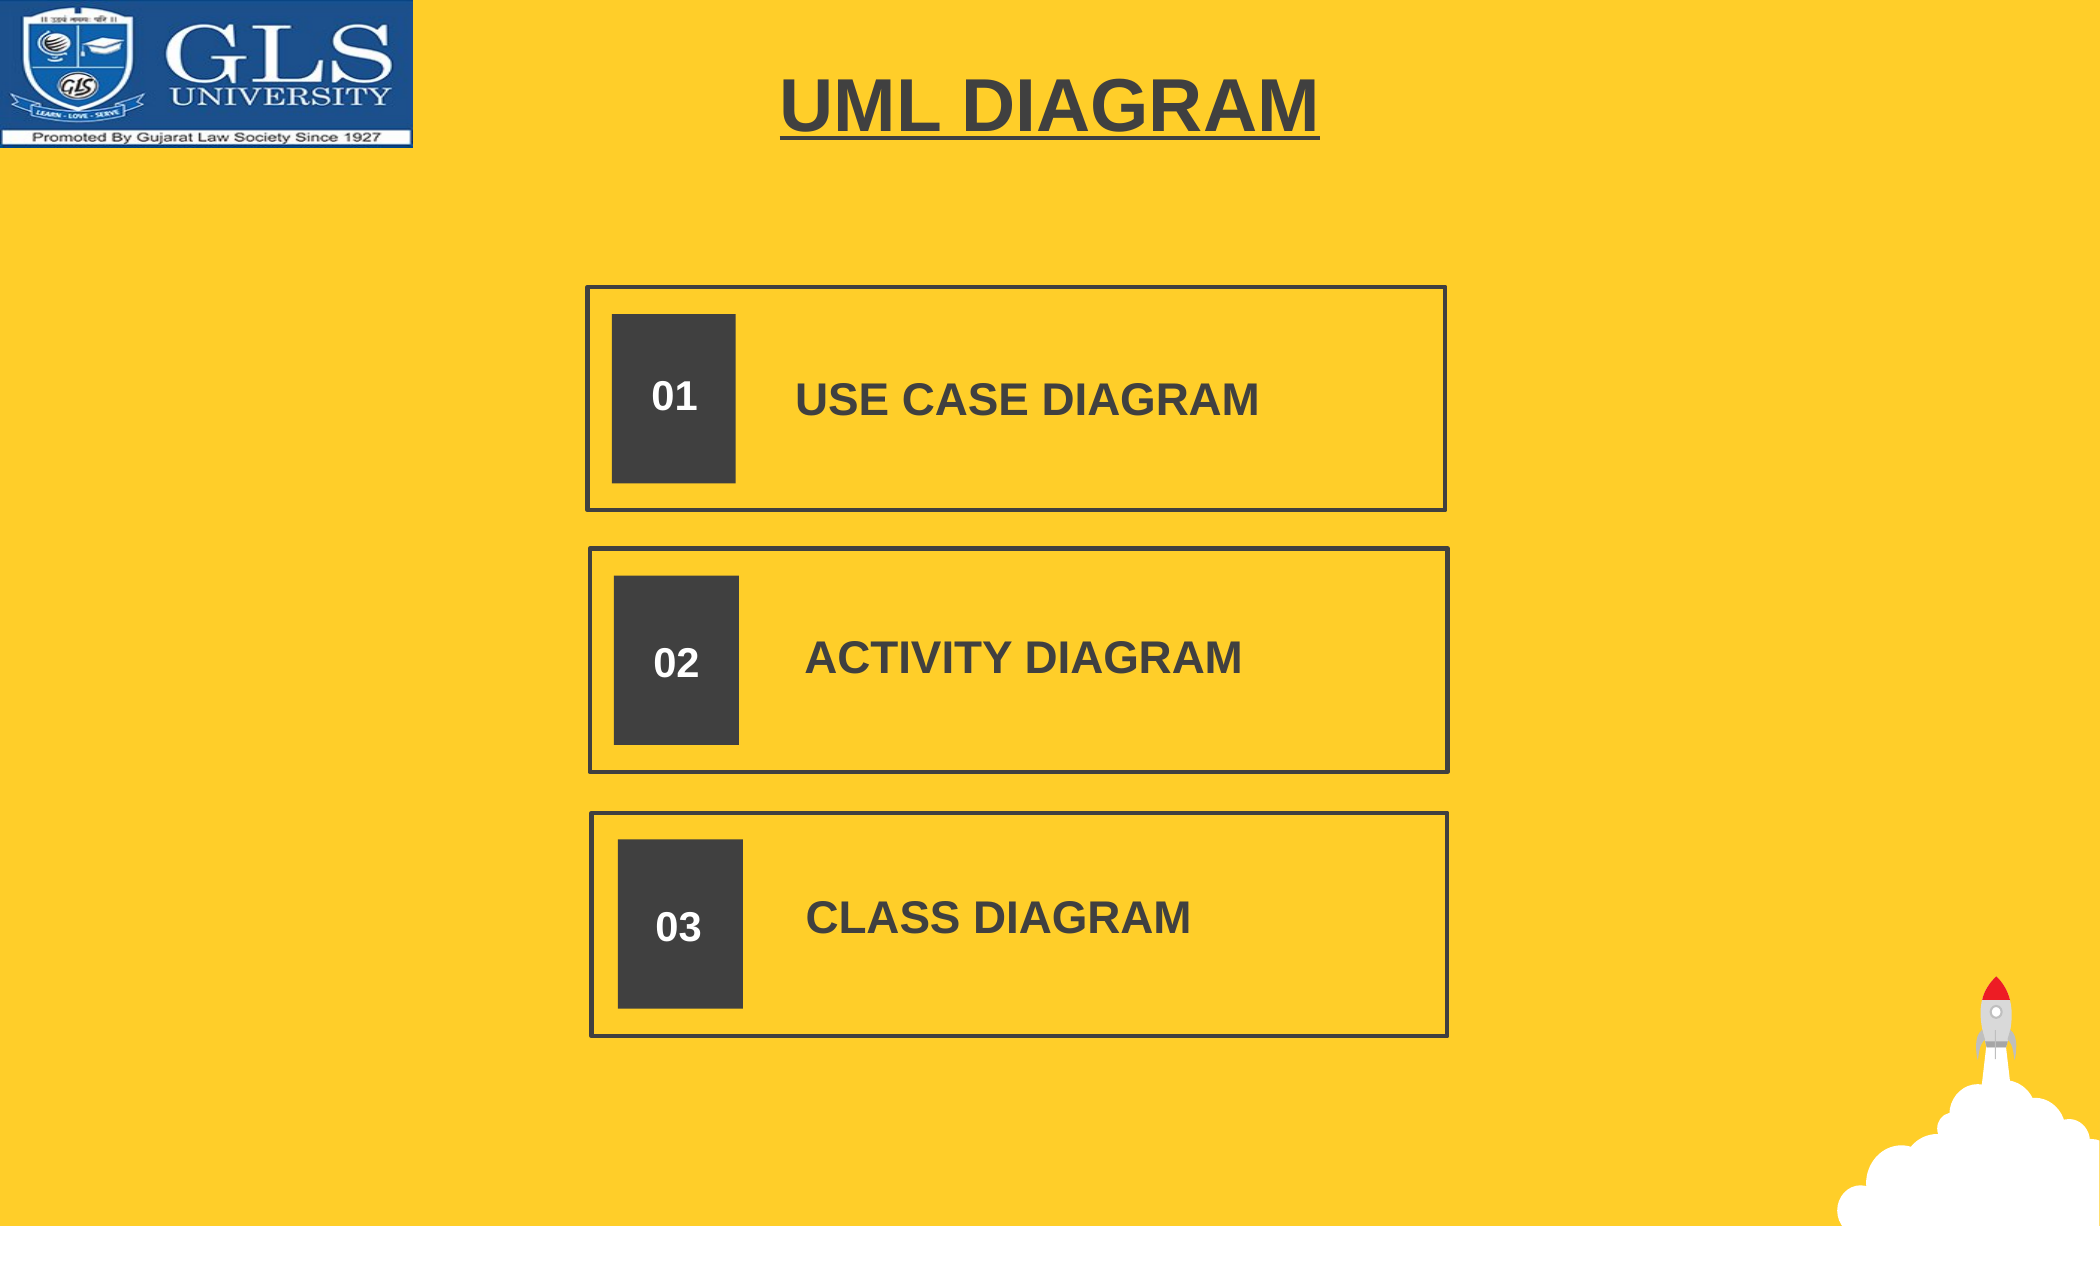

UML DIAGRAM
01
USE CASE DIAGRAM
ACTIVITY DIAGRAM
02
Get a modern PowerPoint Presentation that is beautifully designed.
CLASS DIAGRAM
03
Your Text Here